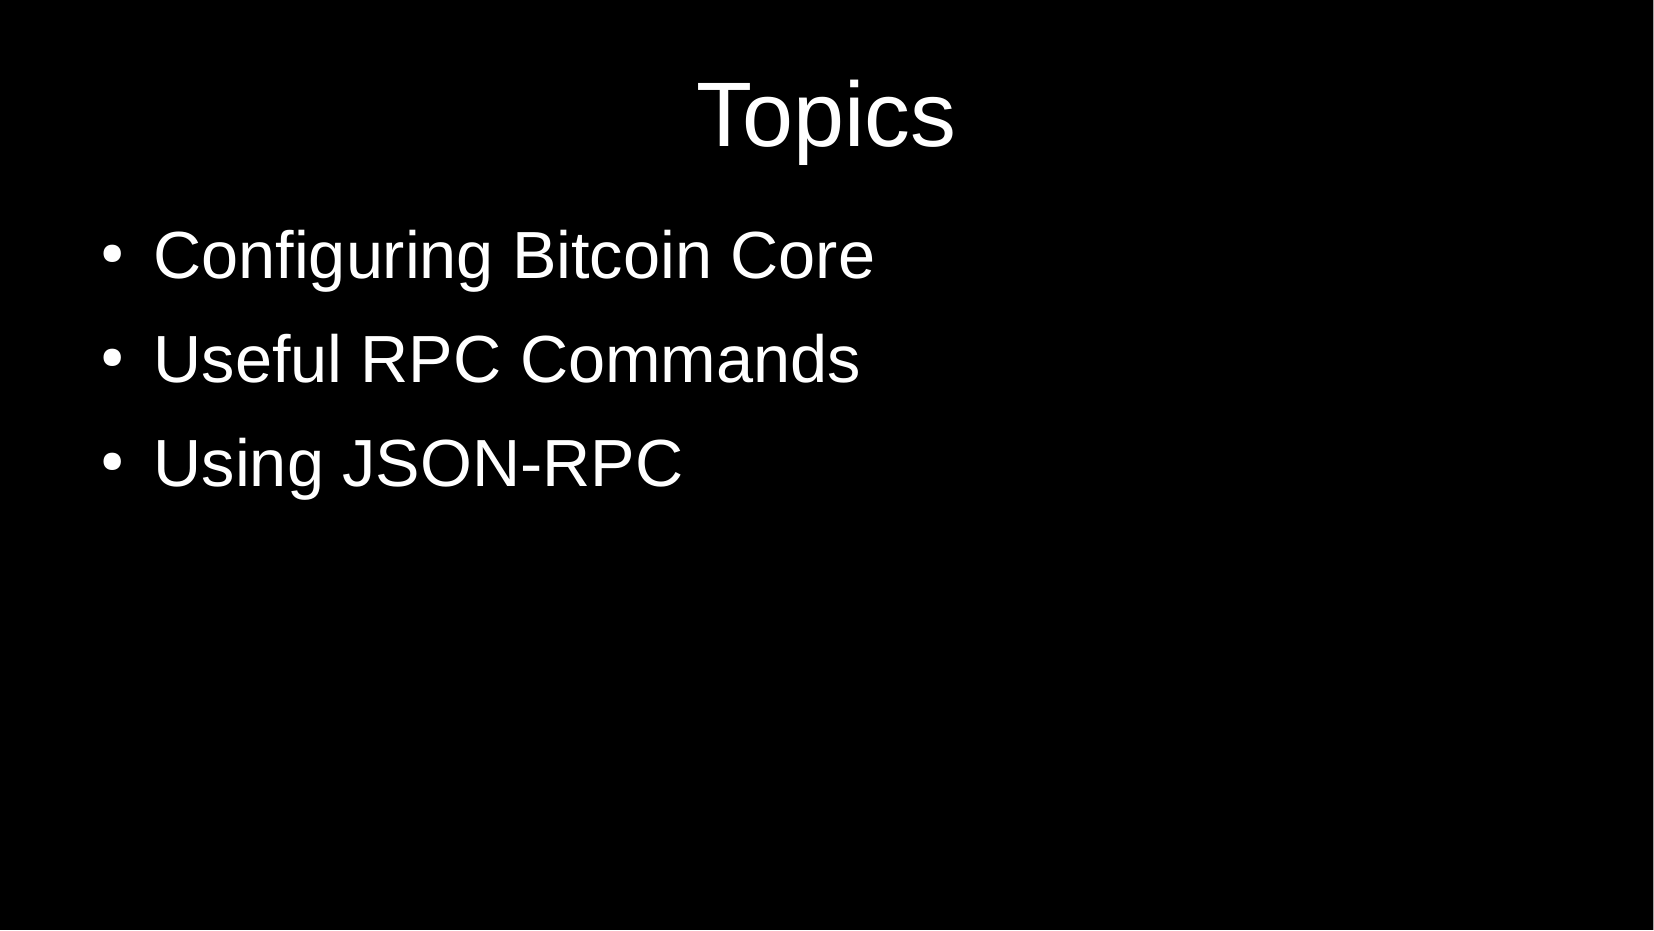

# Topics
Configuring Bitcoin Core
Useful RPC Commands
Using JSON-RPC